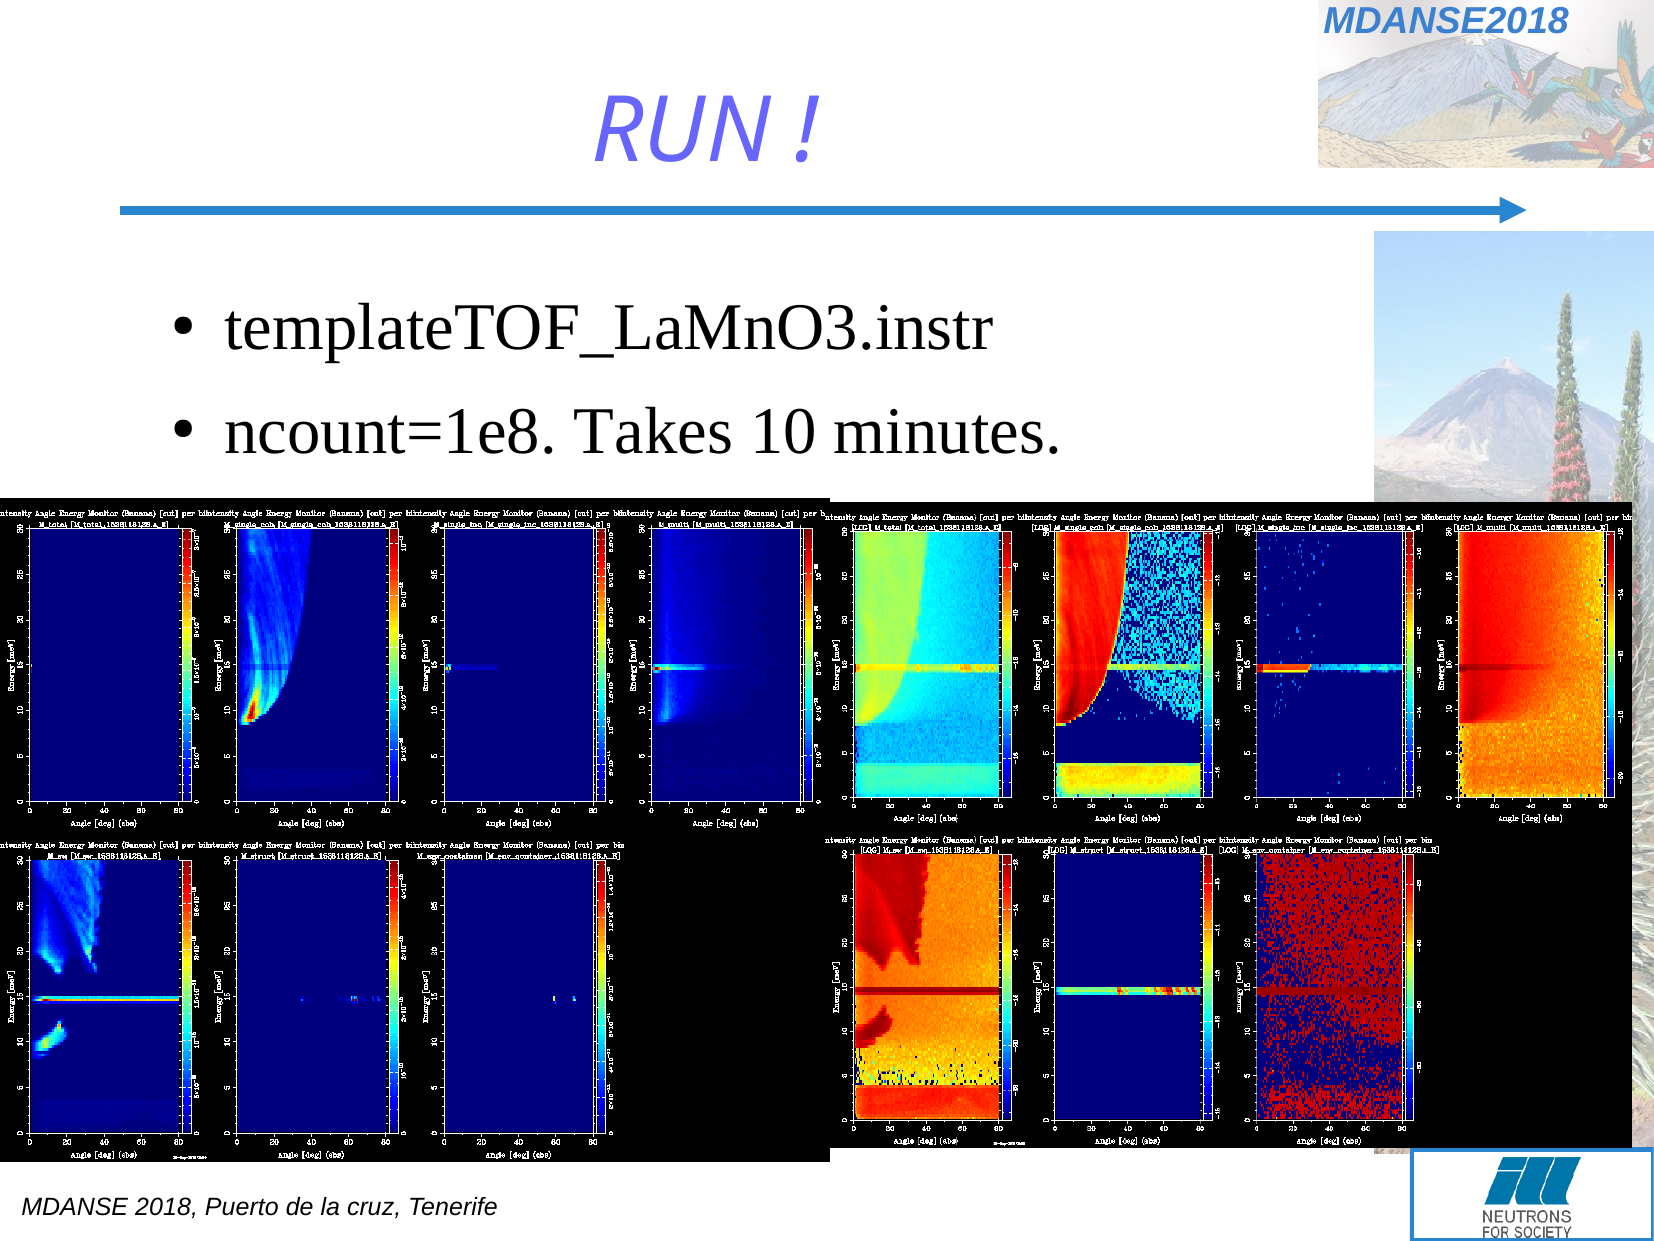

# RUN !
templateTOF_LaMnO3.instr
ncount=1e8. Takes 10 minutes.